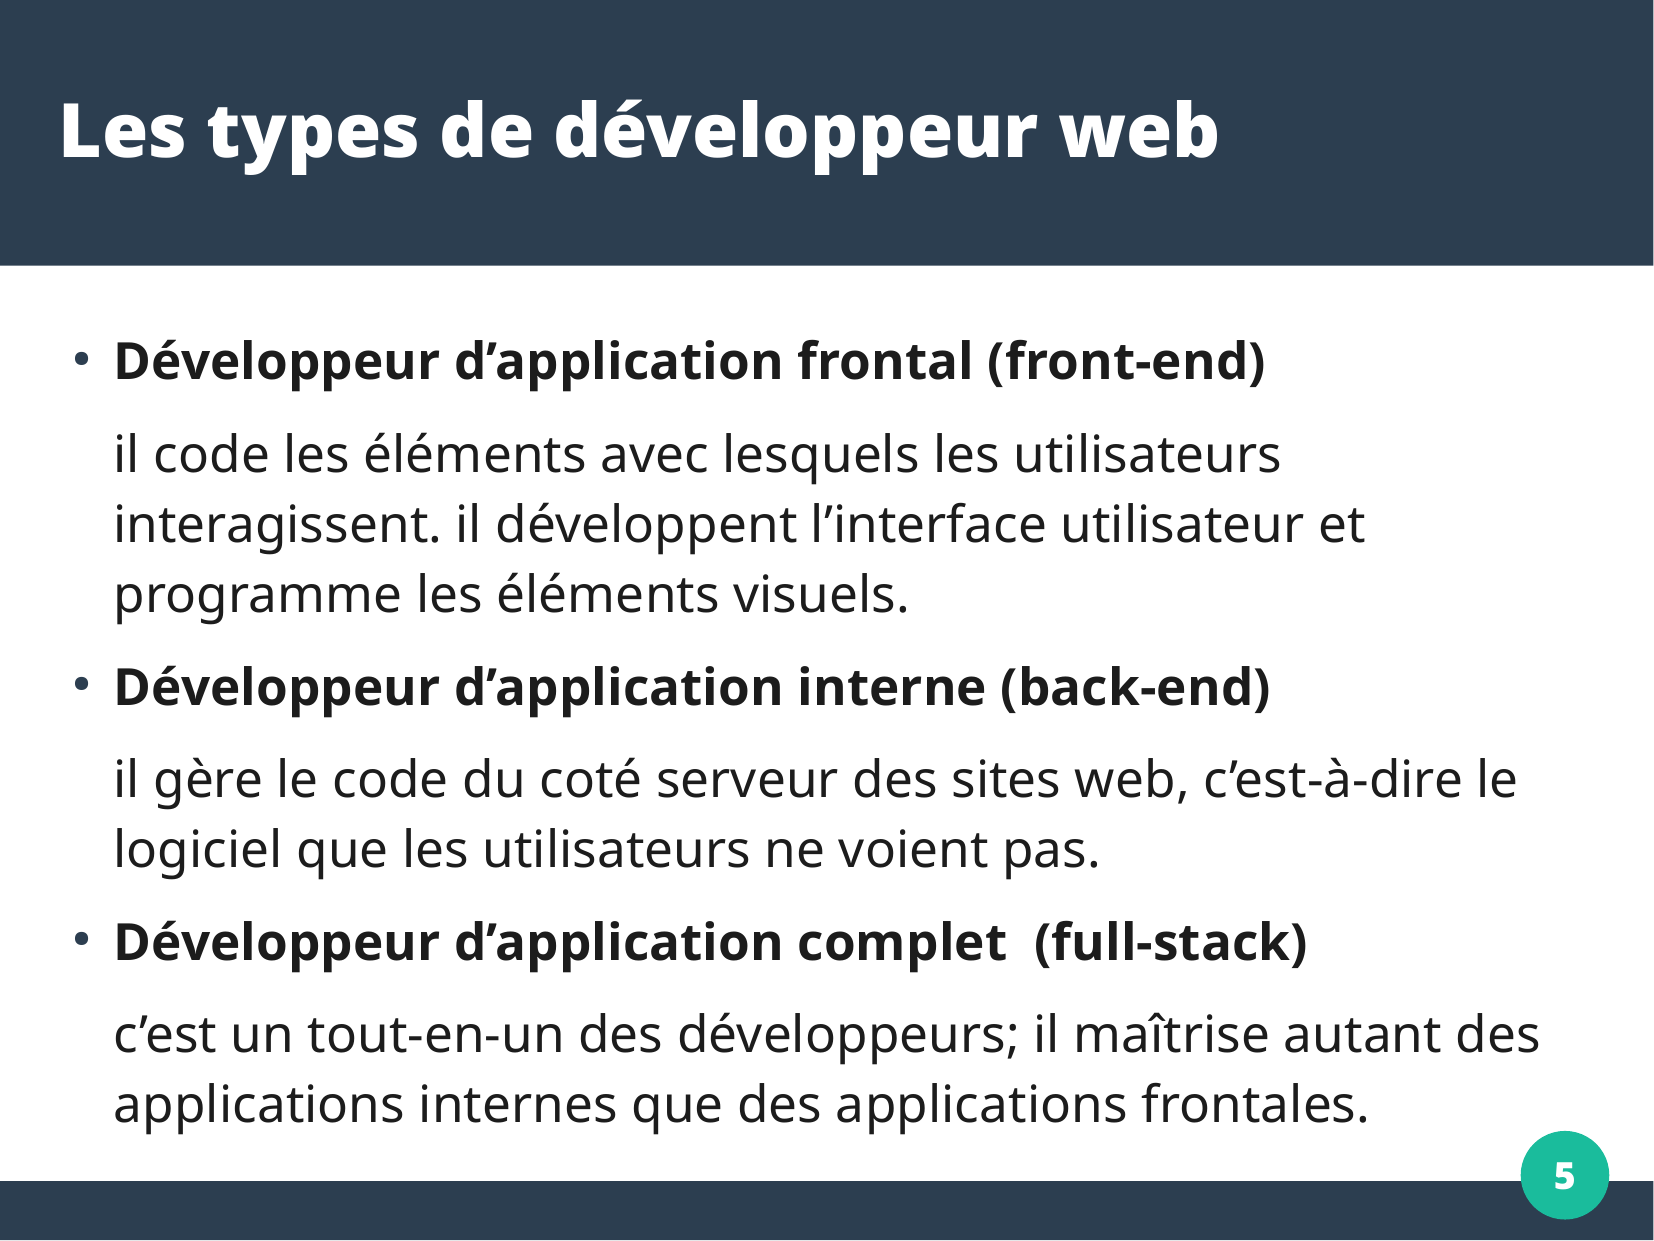

# Les types de développeur web
Développeur d’application frontal (front-end)
il code les éléments avec lesquels les utilisateurs interagissent. il développent l’interface utilisateur et programme les éléments visuels.
Développeur d’application interne (back-end)
il gère le code du coté serveur des sites web, c’est-à-dire le logiciel que les utilisateurs ne voient pas.
Développeur d’application complet (full-stack)
c’est un tout-en-un des développeurs; il maîtrise autant des applications internes que des applications frontales.
5